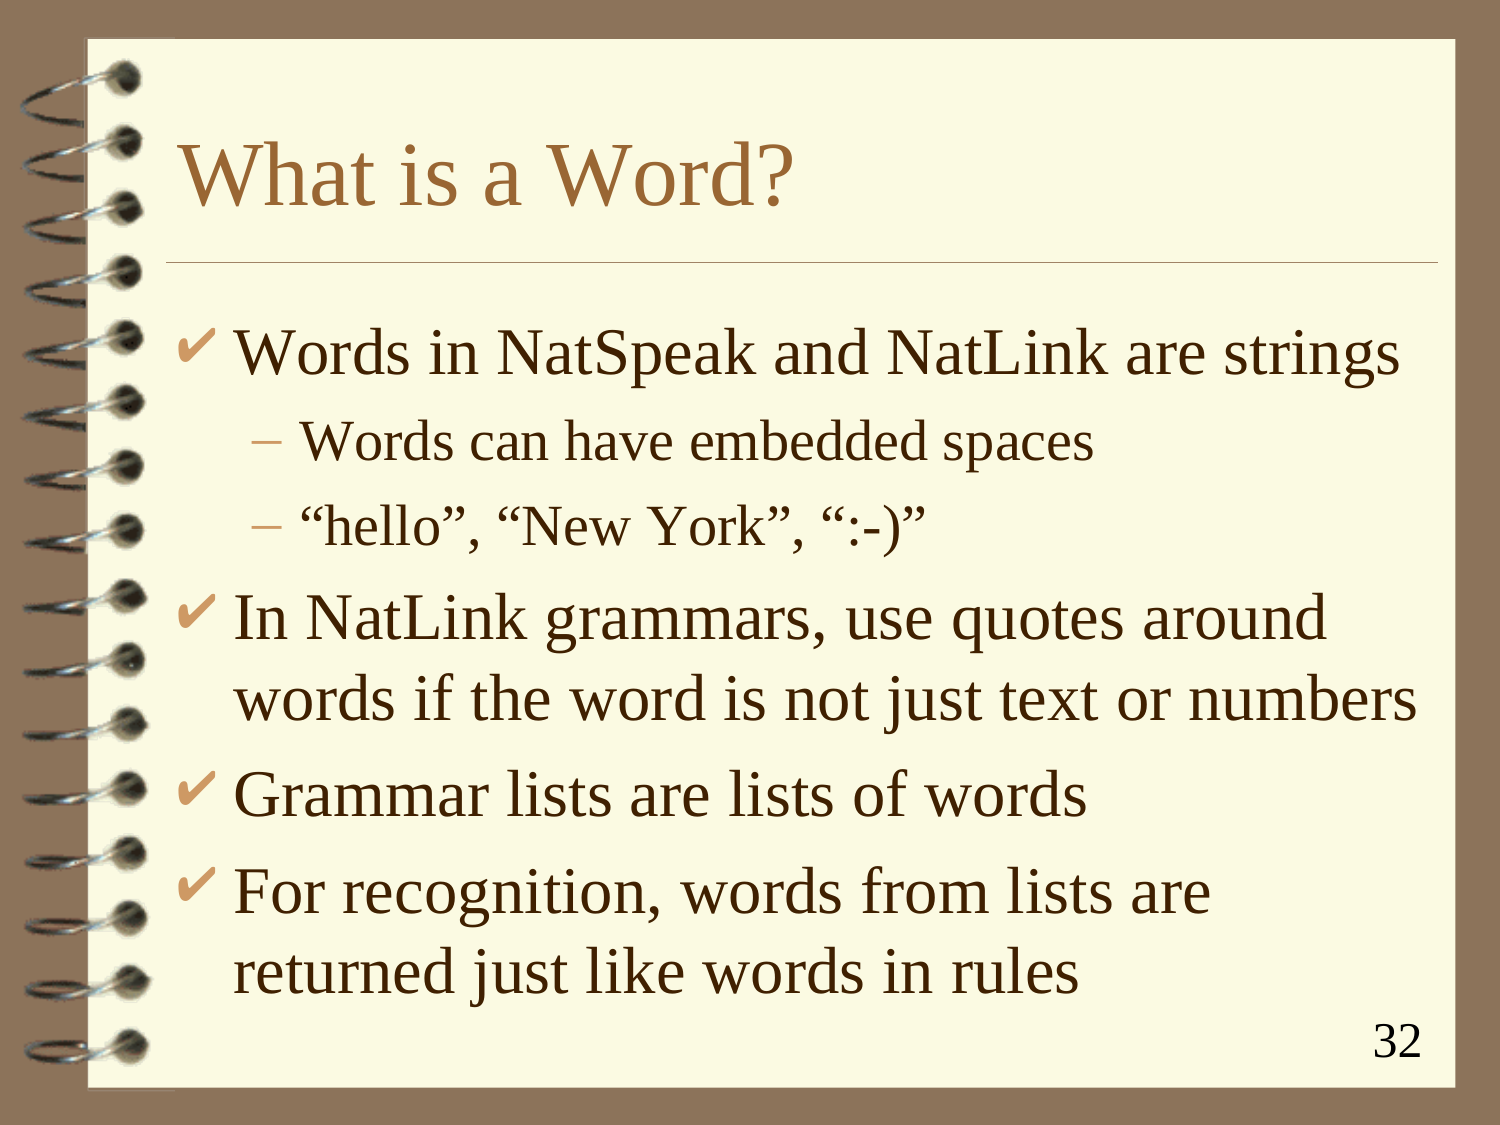

# What is a Word?
Words in NatSpeak and NatLink are strings
Words can have embedded spaces
“hello”, “New York”, “:-)”
In NatLink grammars, use quotes around words if the word is not just text or numbers
Grammar lists are lists of words
For recognition, words from lists are returned just like words in rules
32